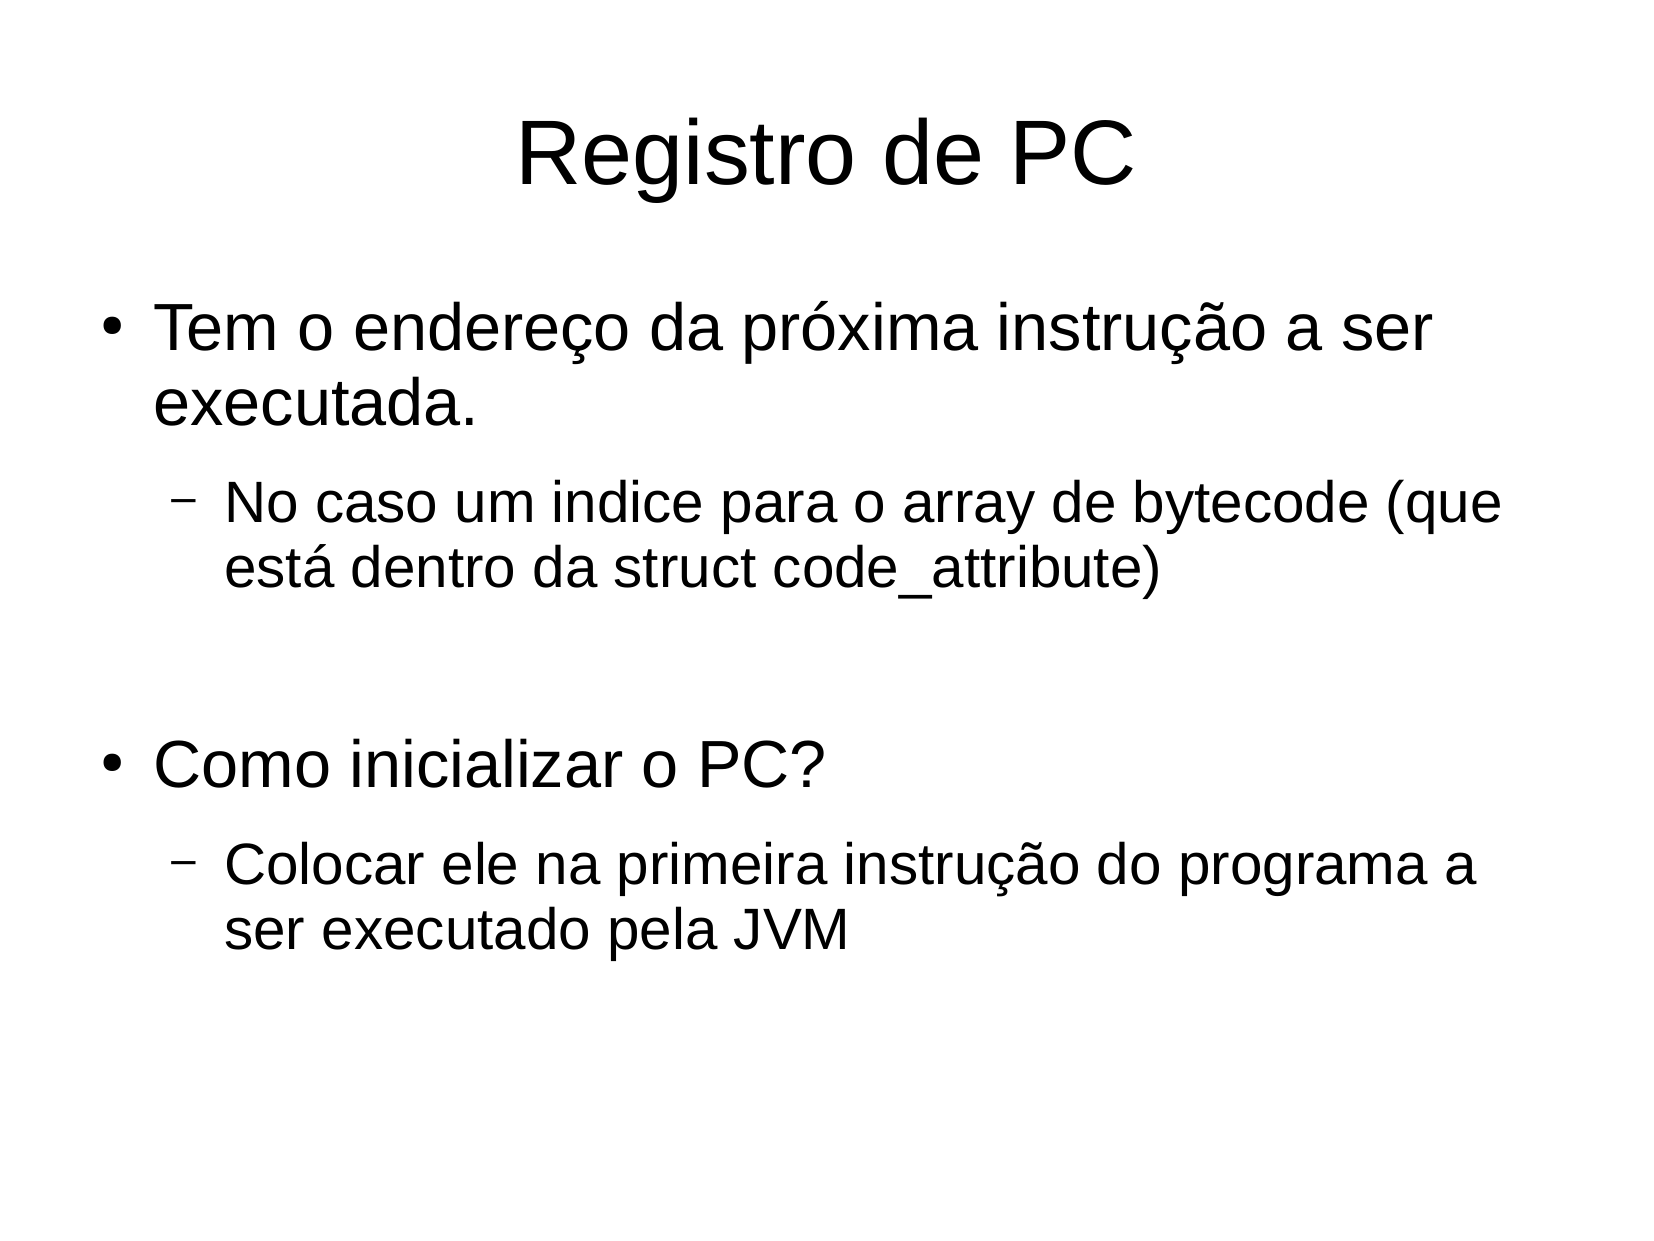

# Registro de PC
Tem o endereço da próxima instrução a ser executada.
No caso um indice para o array de bytecode (que está dentro da struct code_attribute)
Como inicializar o PC?
Colocar ele na primeira instrução do programa a ser executado pela JVM